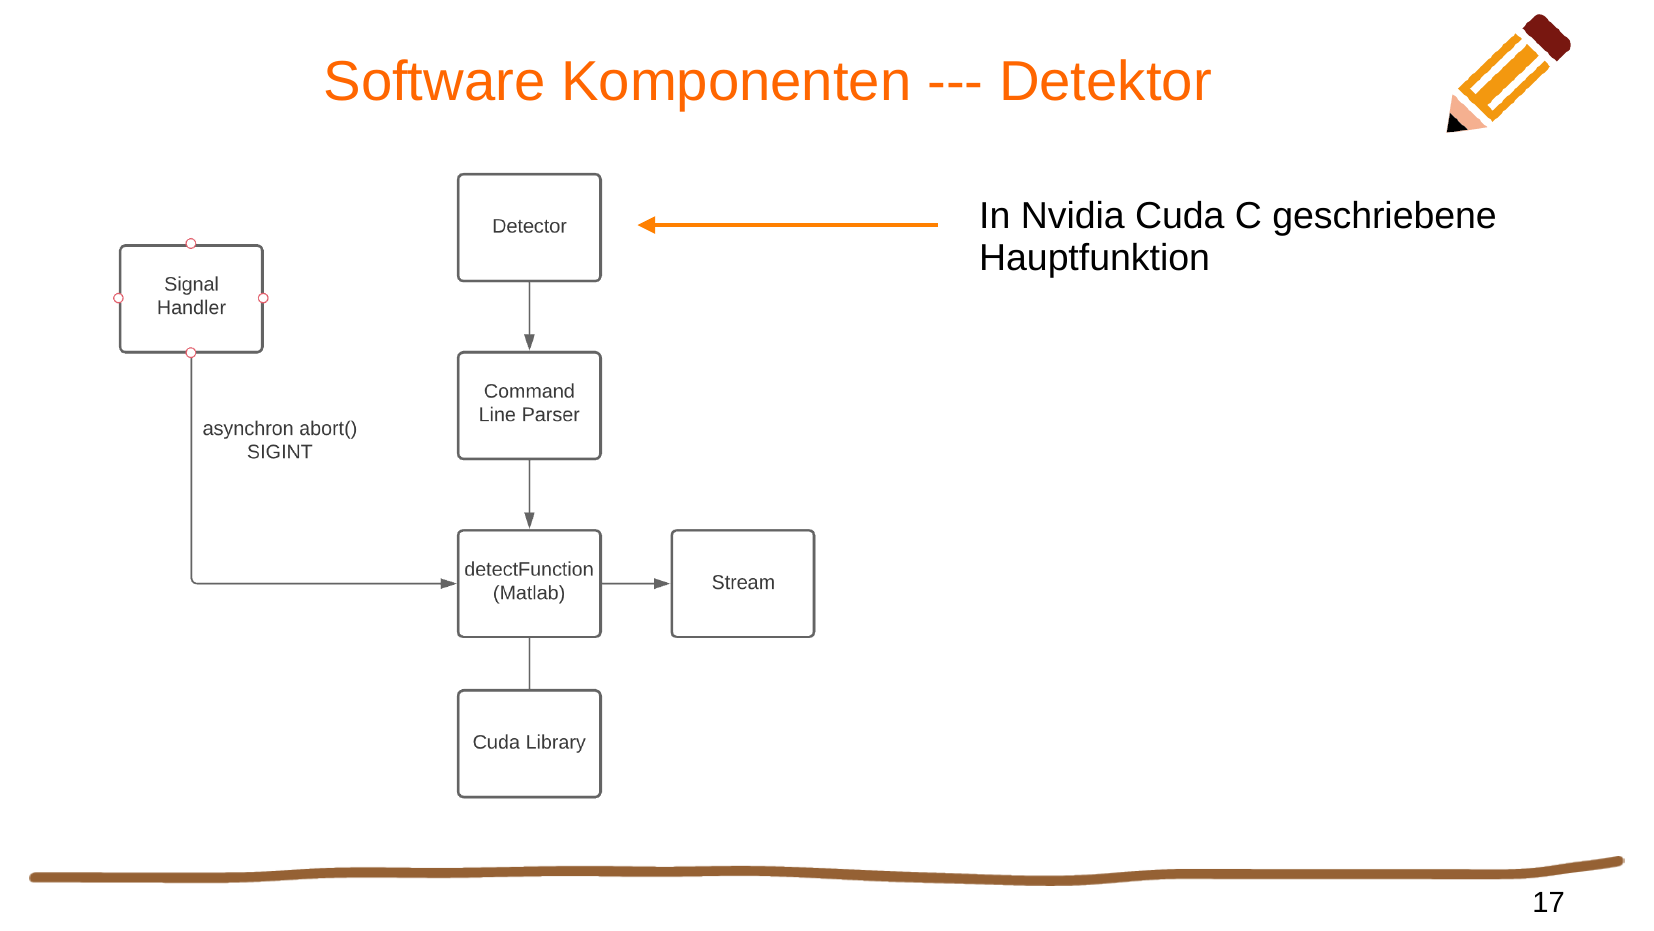

# Software Komponenten --- Detektor
In Nvidia Cuda C geschriebene
Hauptfunktion
17